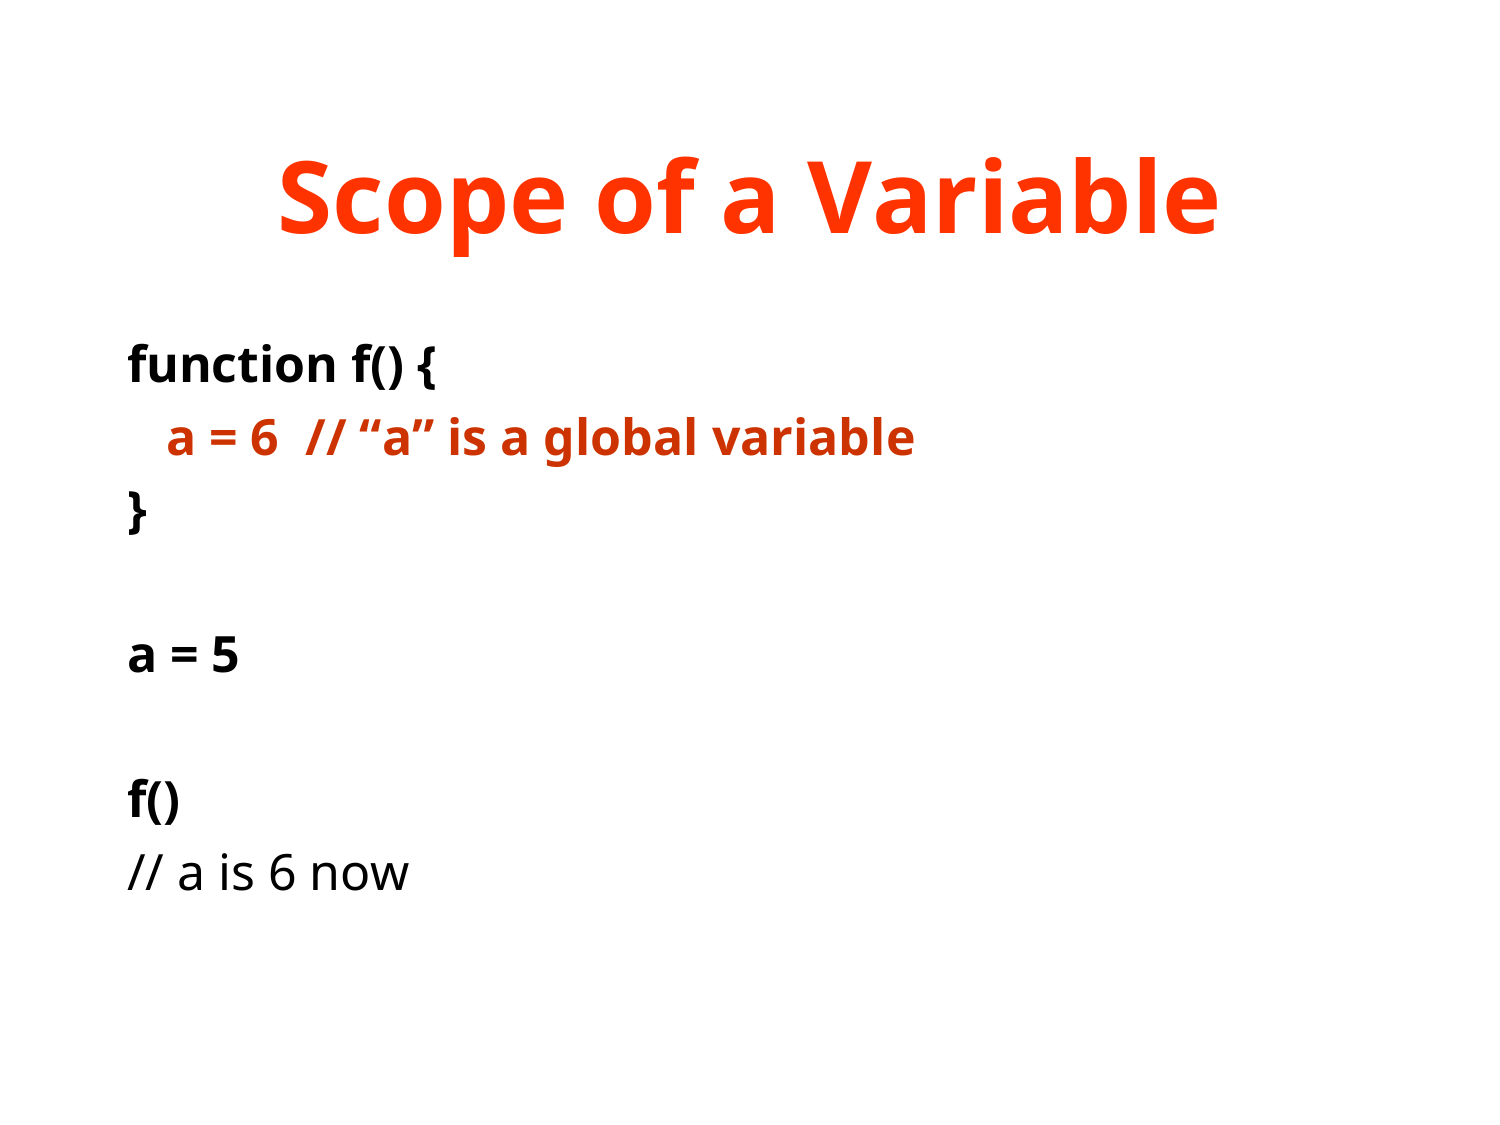

# Scope of a Variable
function f() {
 a = 6 // “a” is a global variable
}
a = 5
f()
// a is 6 now